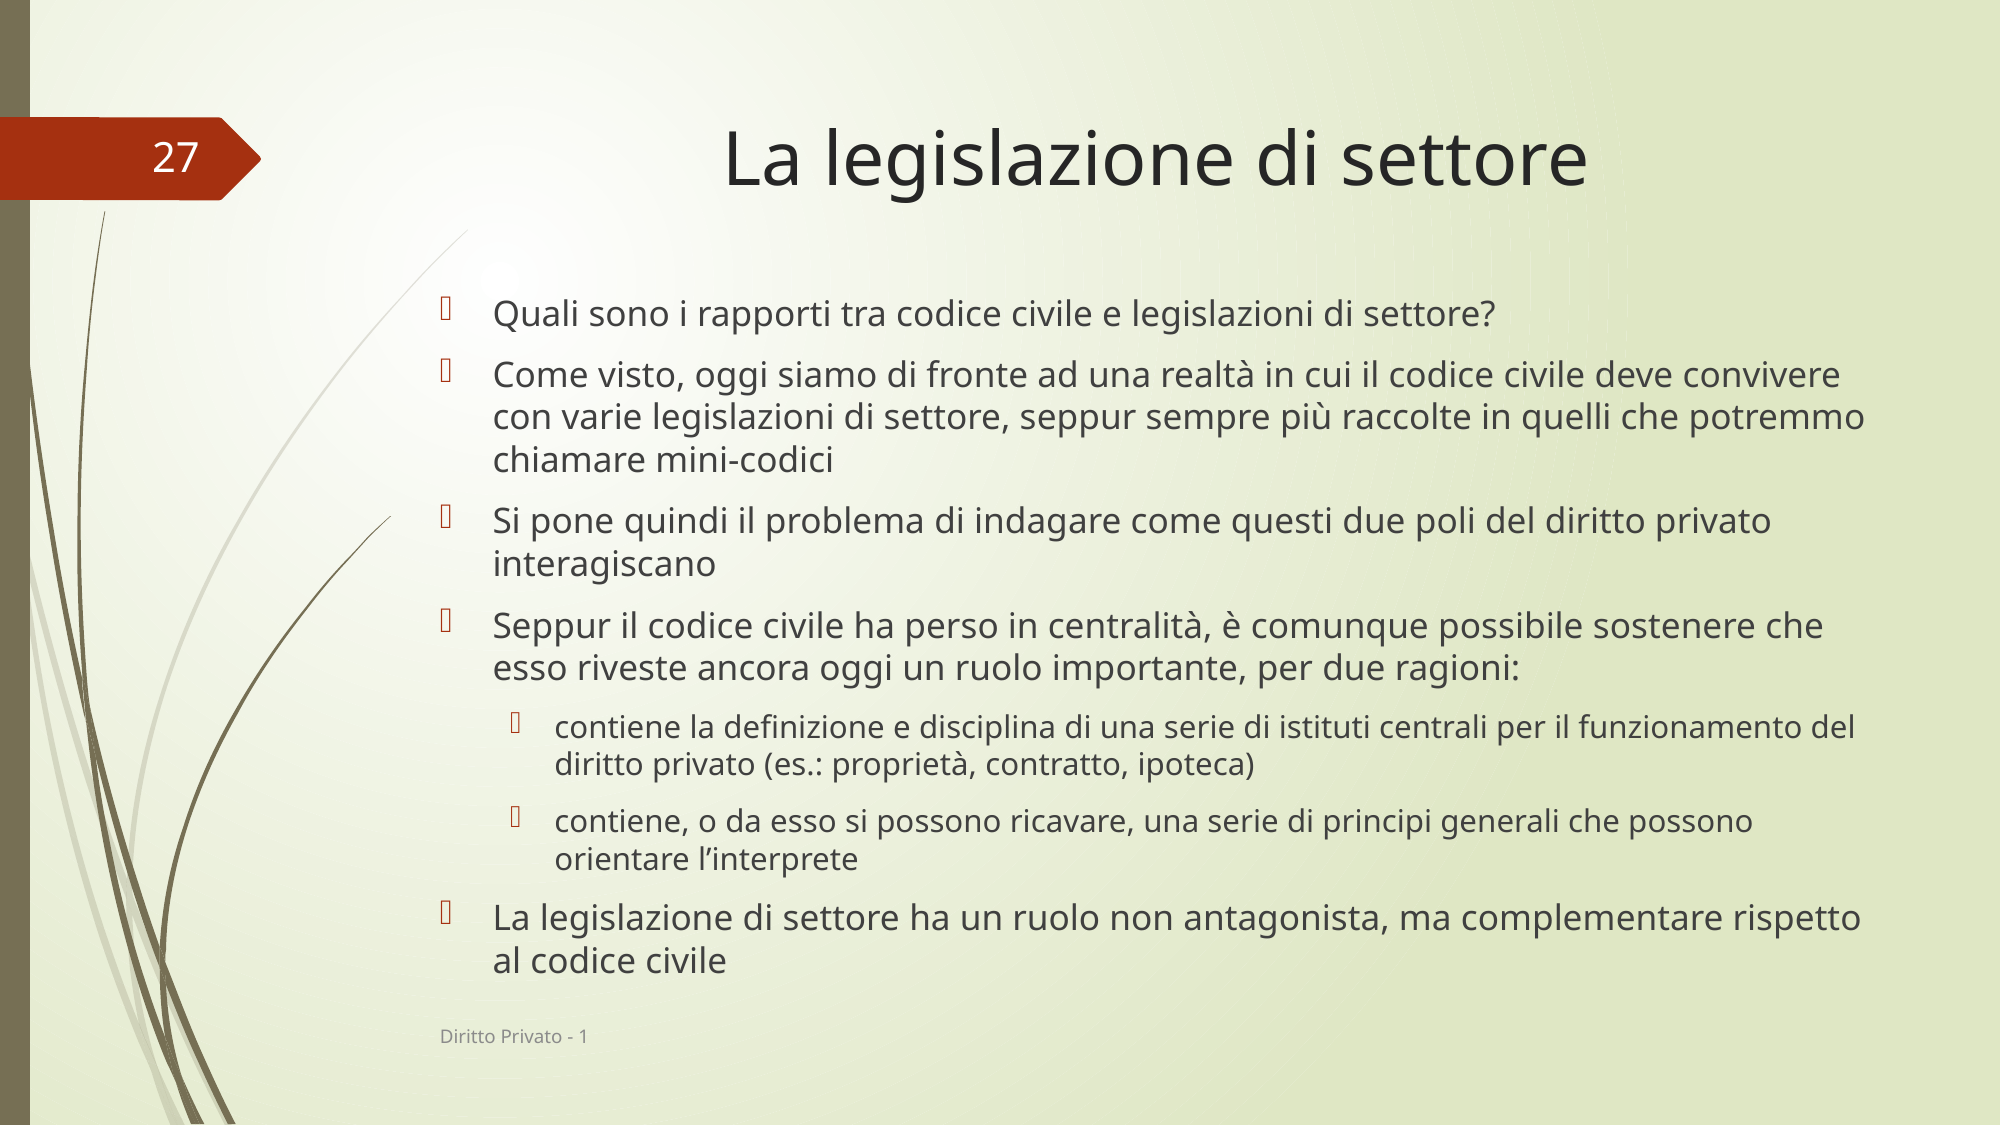

# La legislazione di settore
Quali sono i rapporti tra codice civile e legislazioni di settore?
Come visto, oggi siamo di fronte ad una realtà in cui il codice civile deve convivere con varie legislazioni di settore, seppur sempre più raccolte in quelli che potremmo chiamare mini-codici
Si pone quindi il problema di indagare come questi due poli del diritto privato interagiscano
Seppur il codice civile ha perso in centralità, è comunque possibile sostenere che esso riveste ancora oggi un ruolo importante, per due ragioni:
contiene la definizione e disciplina di una serie di istituti centrali per il funzionamento del diritto privato (es.: proprietà, contratto, ipoteca)
contiene, o da esso si possono ricavare, una serie di principi generali che possono orientare l’interprete
La legislazione di settore ha un ruolo non antagonista, ma complementare rispetto al codice civile
Diritto Privato - 1